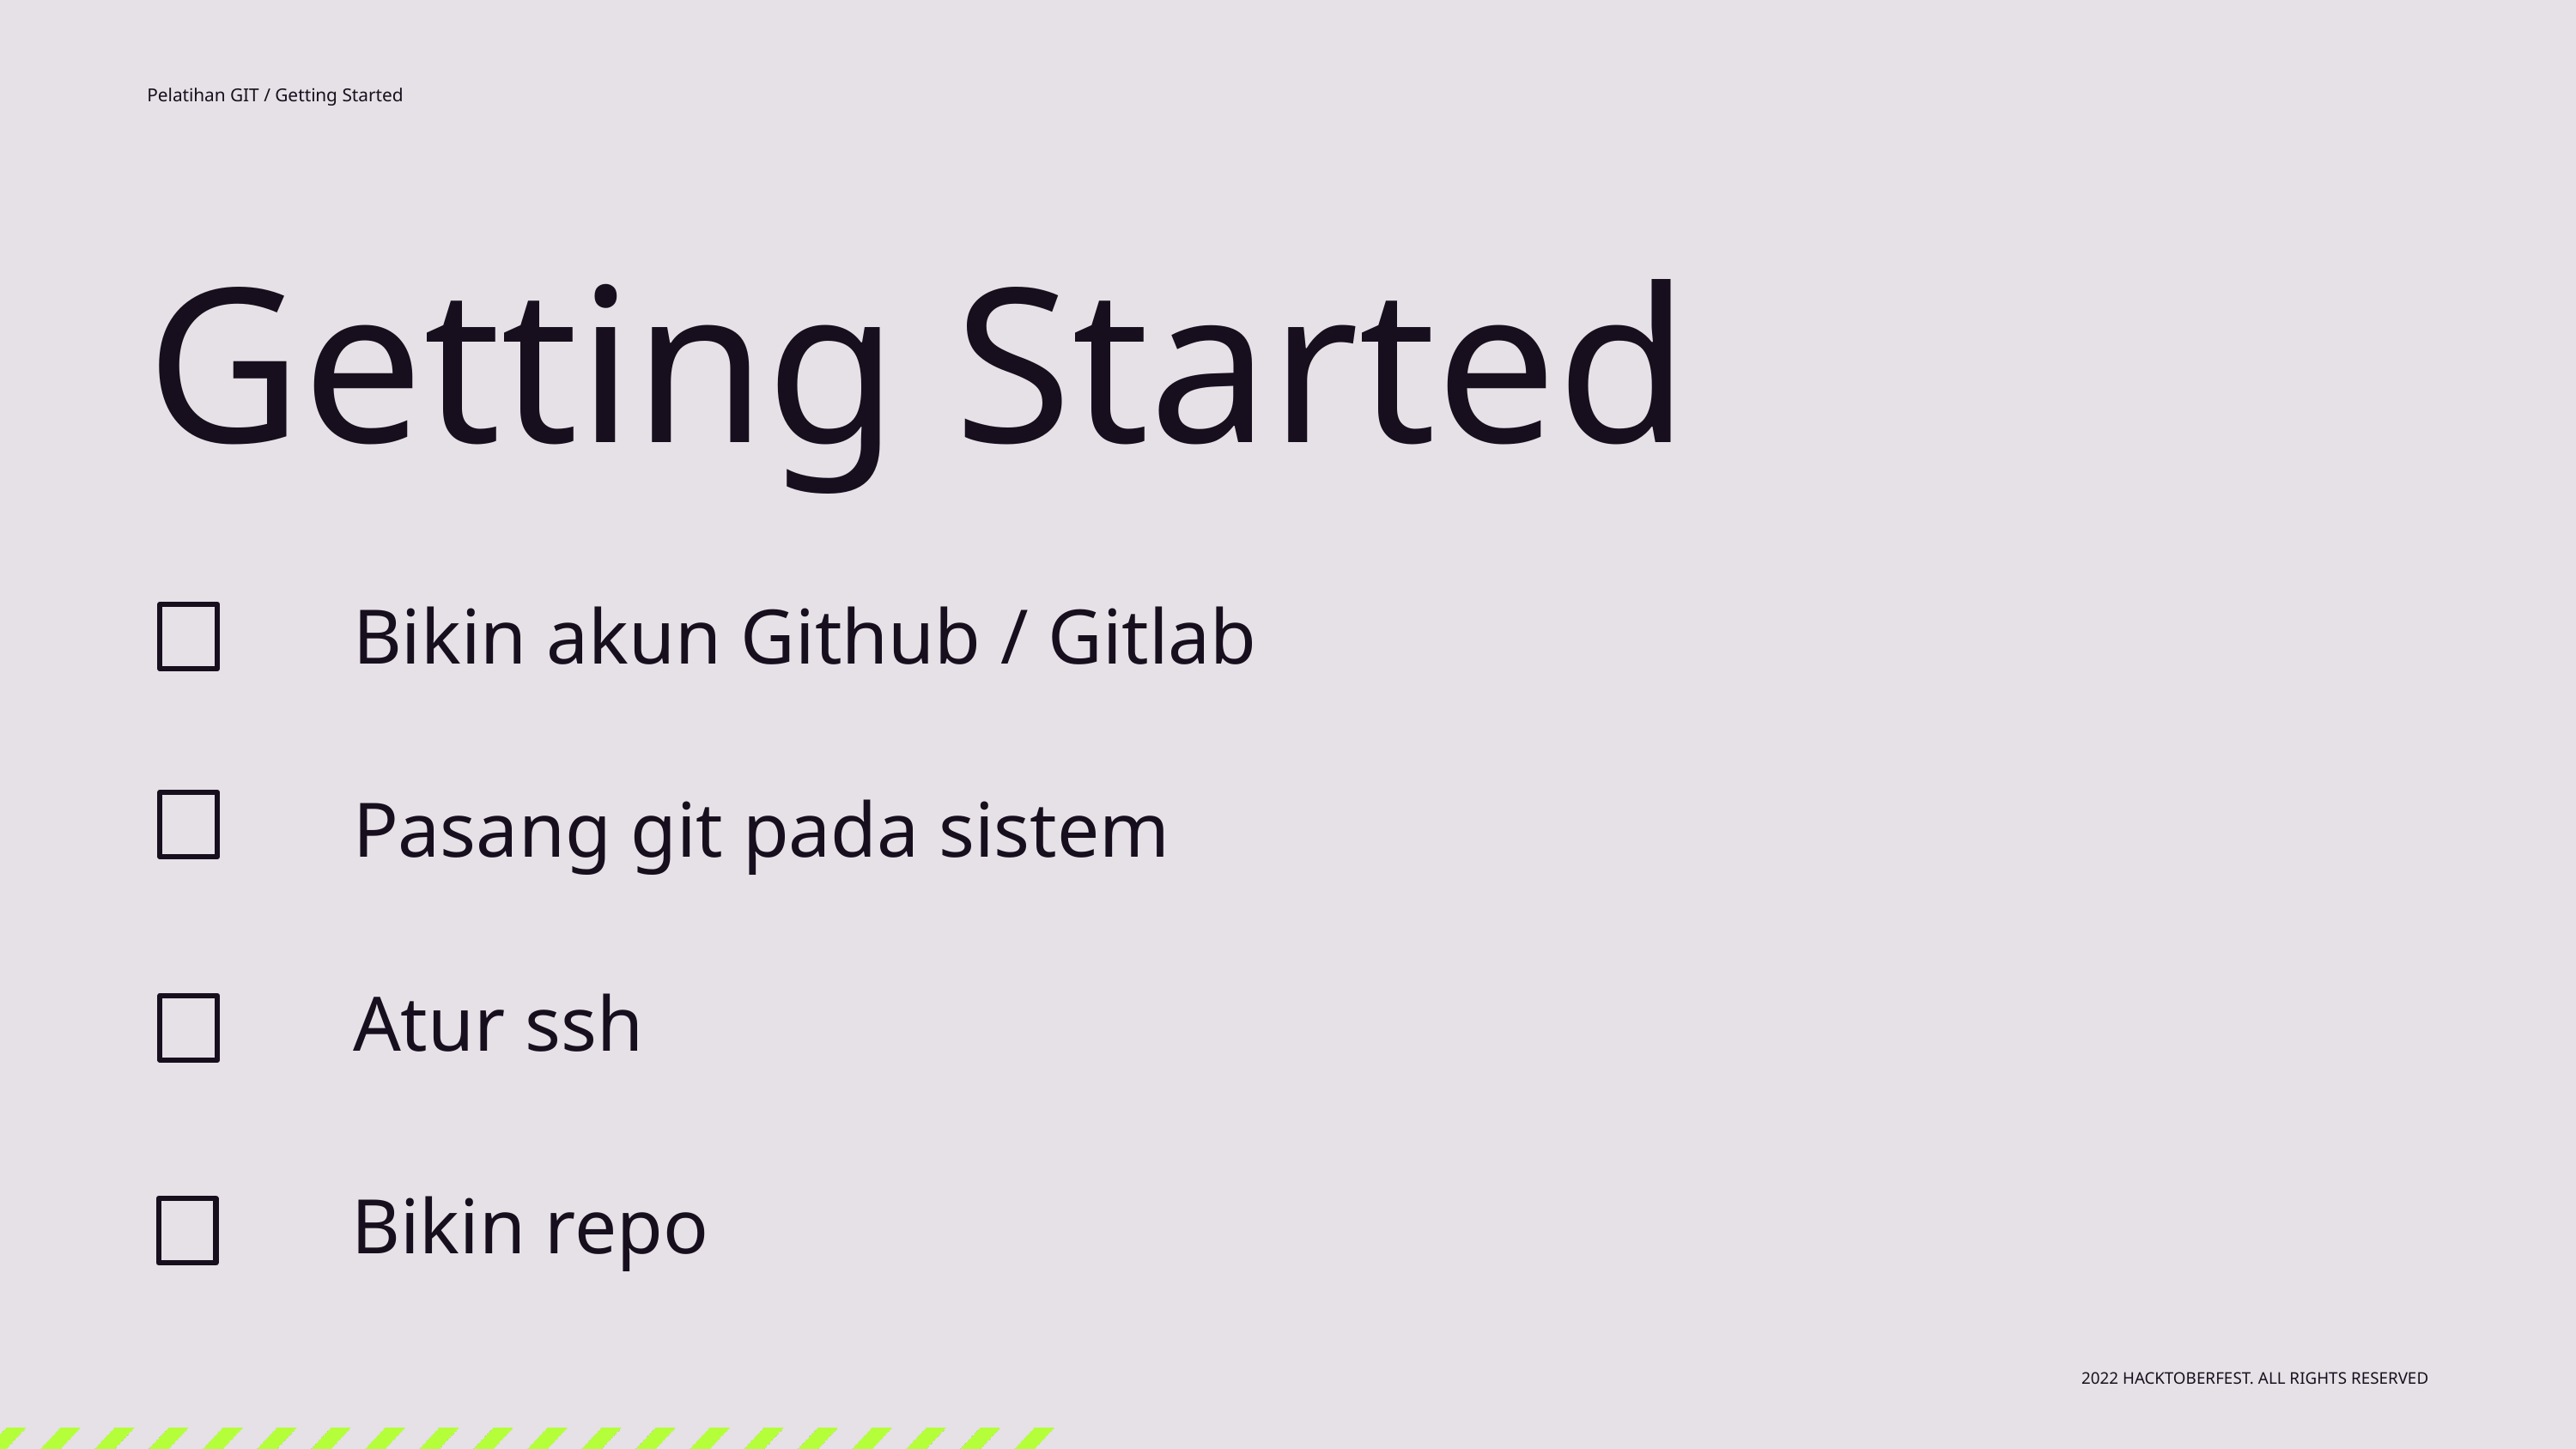

Pelatihan GIT / Getting Started
Getting Started
Bikin akun Github / Gitlab
Pasang git pada sistem
Atur ssh
Bikin repo
2022 HACKTOBERFEST. ALL RIGHTS RESERVED